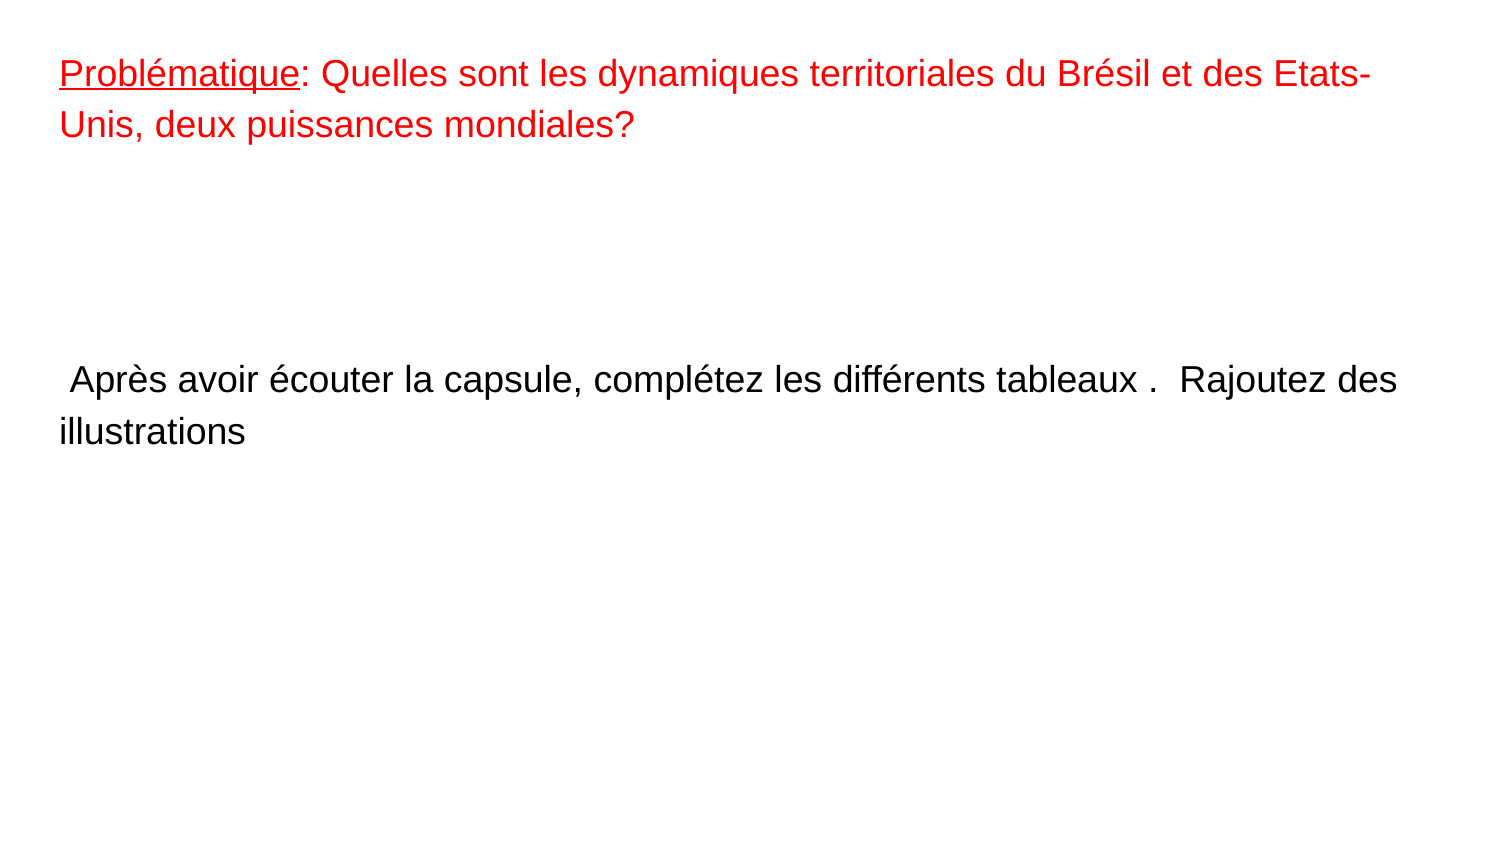

# Problématique: Quelles sont les dynamiques territoriales du Brésil et des Etats-Unis, deux puissances mondiales?
 Après avoir écouter la capsule, complétez les différents tableaux . Rajoutez des illustrations